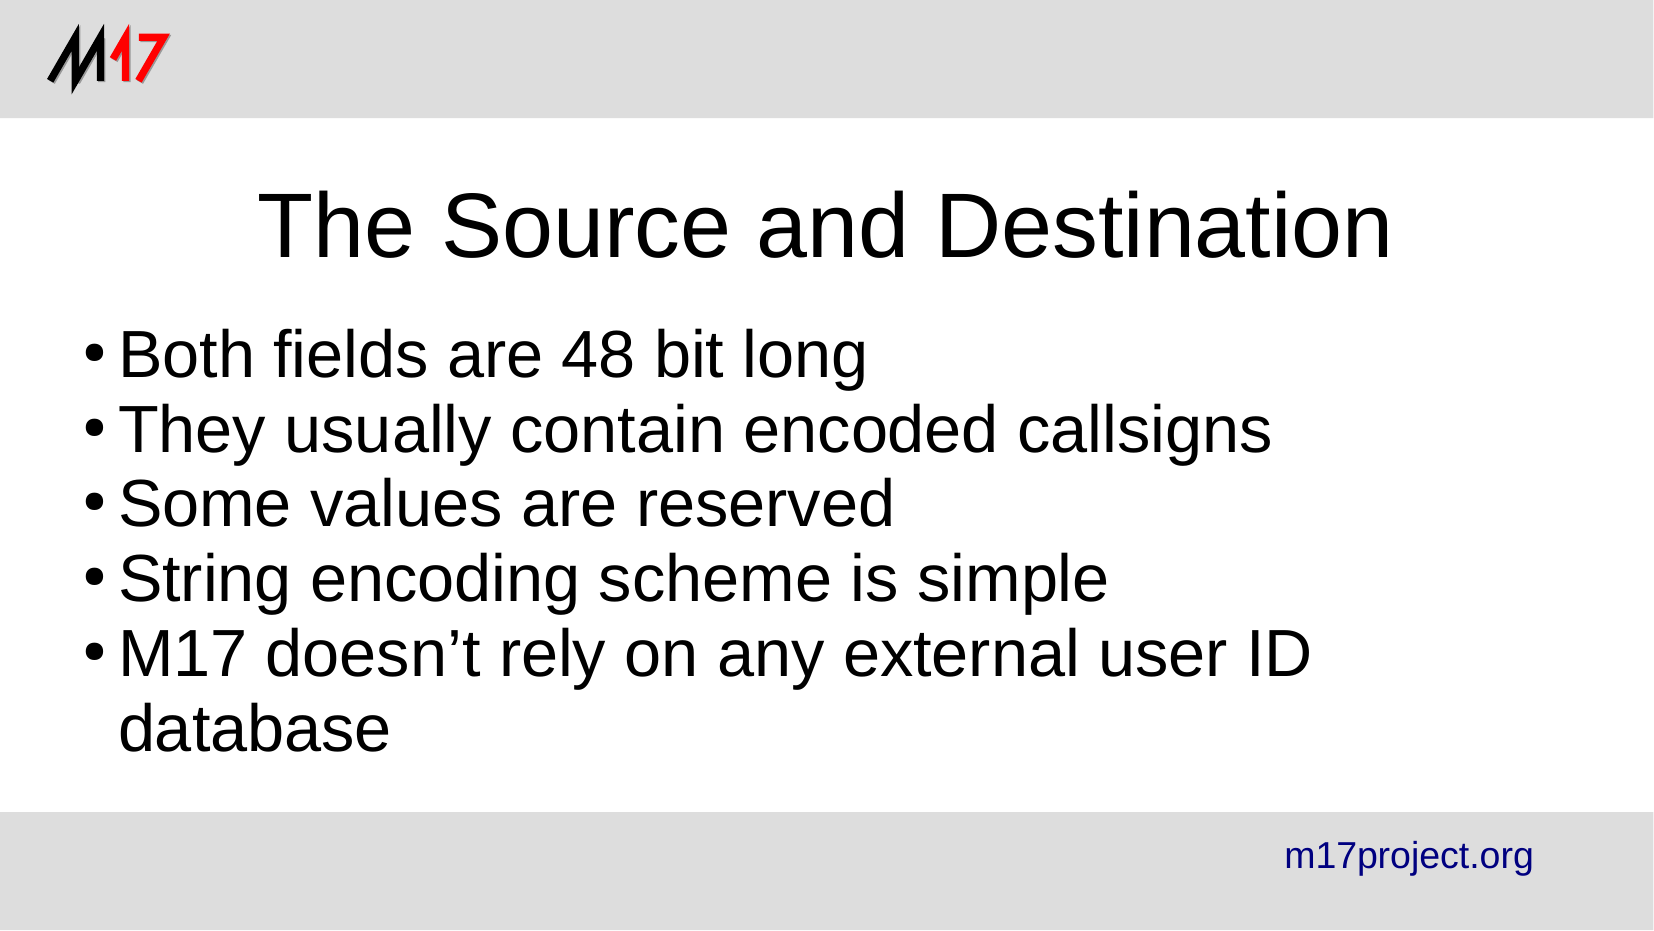

# The Source and Destination
Both fields are 48 bit long
They usually contain encoded callsigns
Some values are reserved
String encoding scheme is simple
M17 doesn’t rely on any external user ID database
m17project.org